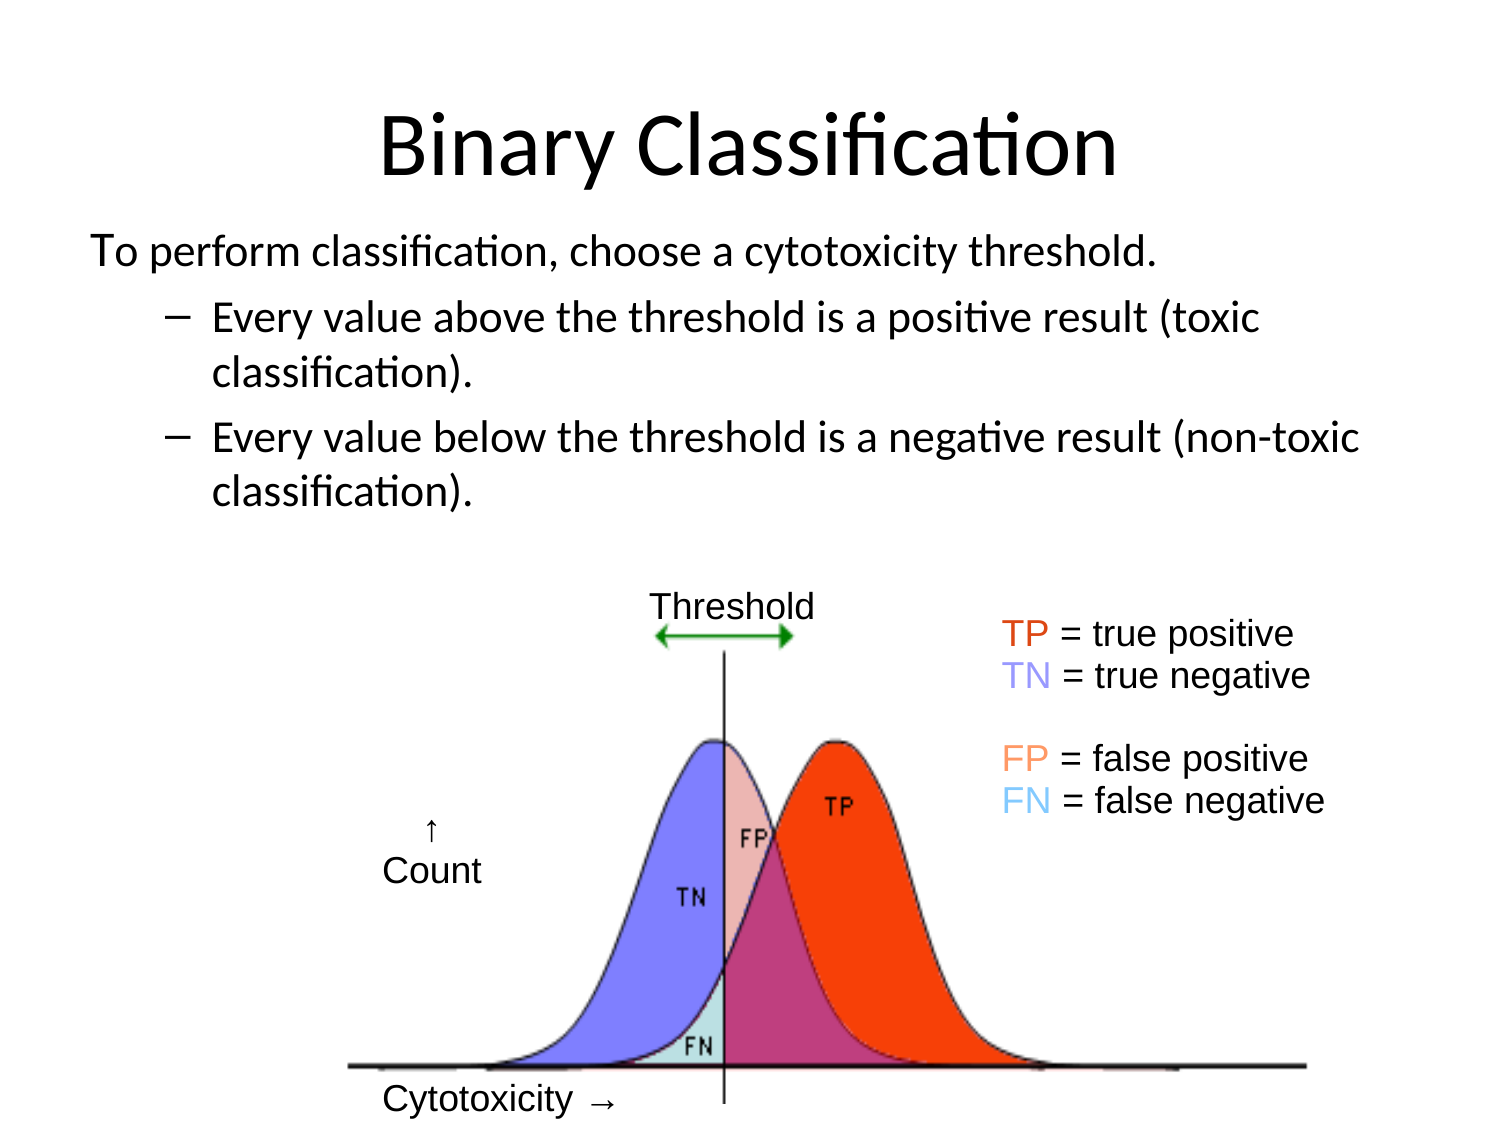

# Binary Classification
To perform classification, choose a cytotoxicity threshold.
Every value above the threshold is a positive result (toxic classification).
Every value below the threshold is a negative result (non-toxic classification).
Threshold
TP = true positive
TN = true negative
FP = false positive
FN = false negative
↑
Count
Cytotoxicity →